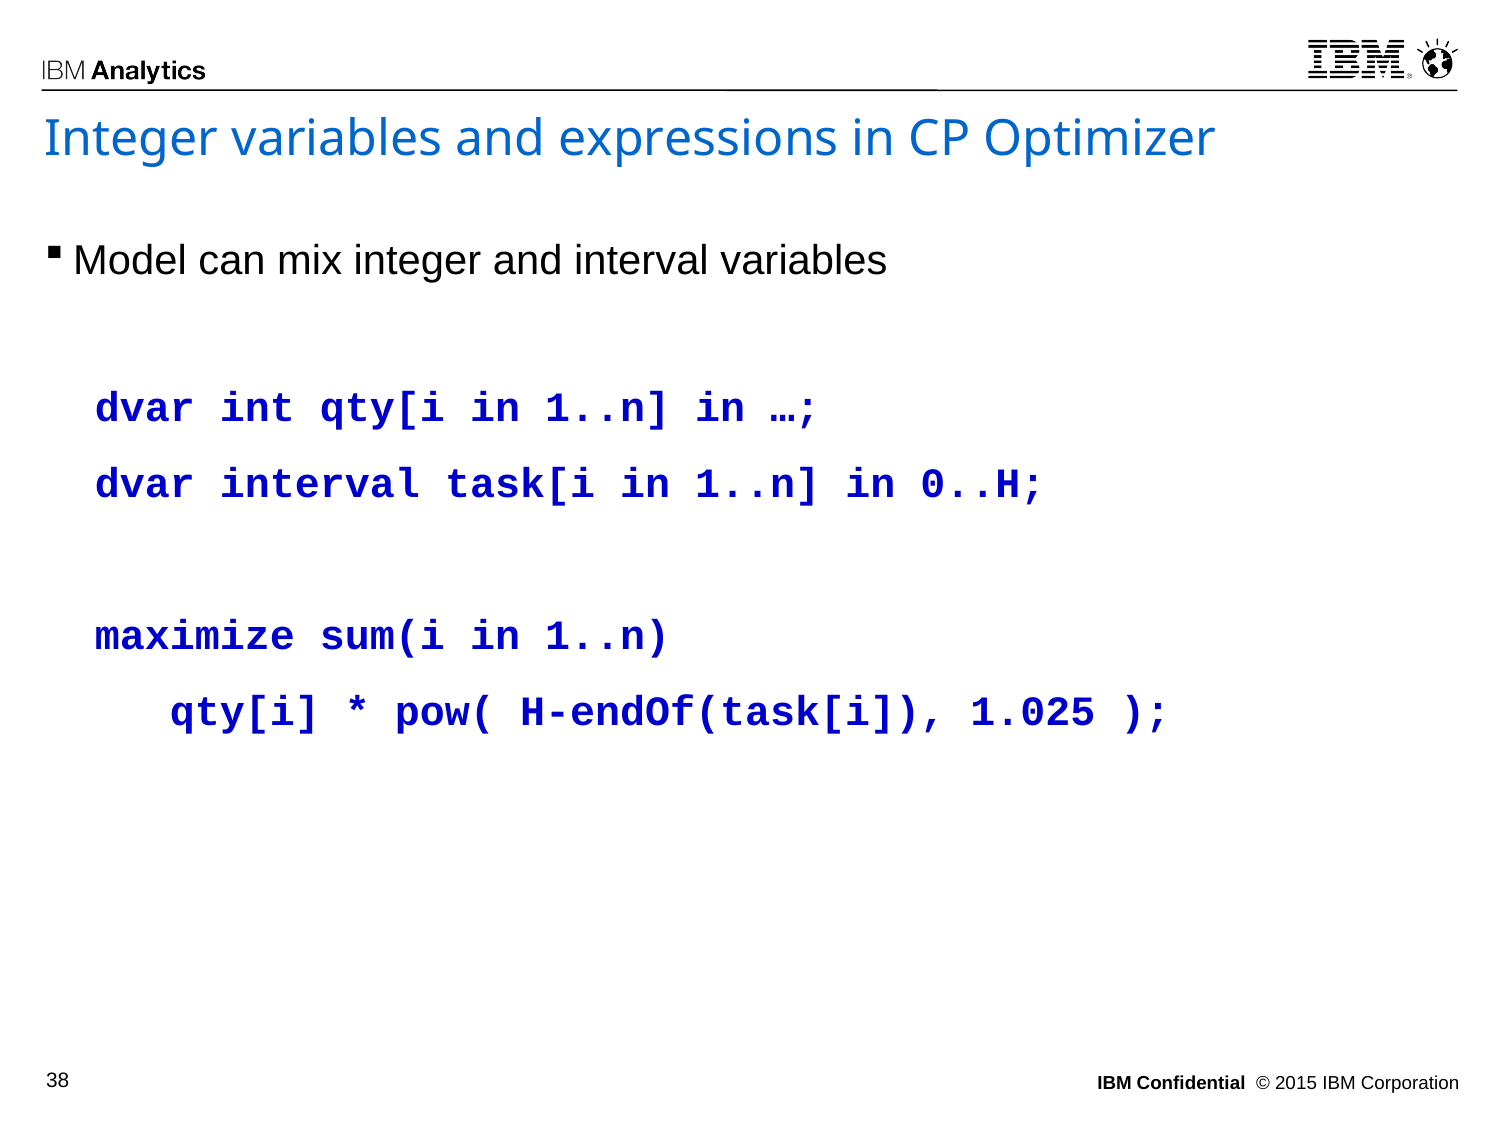

# Integer variables and expressions in CP Optimizer
Model can mix integer and interval variables
 dvar int qty[i in 1..n] in …;
 dvar interval task[i in 1..n] in 0..H;
 maximize sum(i in 1..n)
 qty[i] * pow( H-endOf(task[i]), 1.025 );